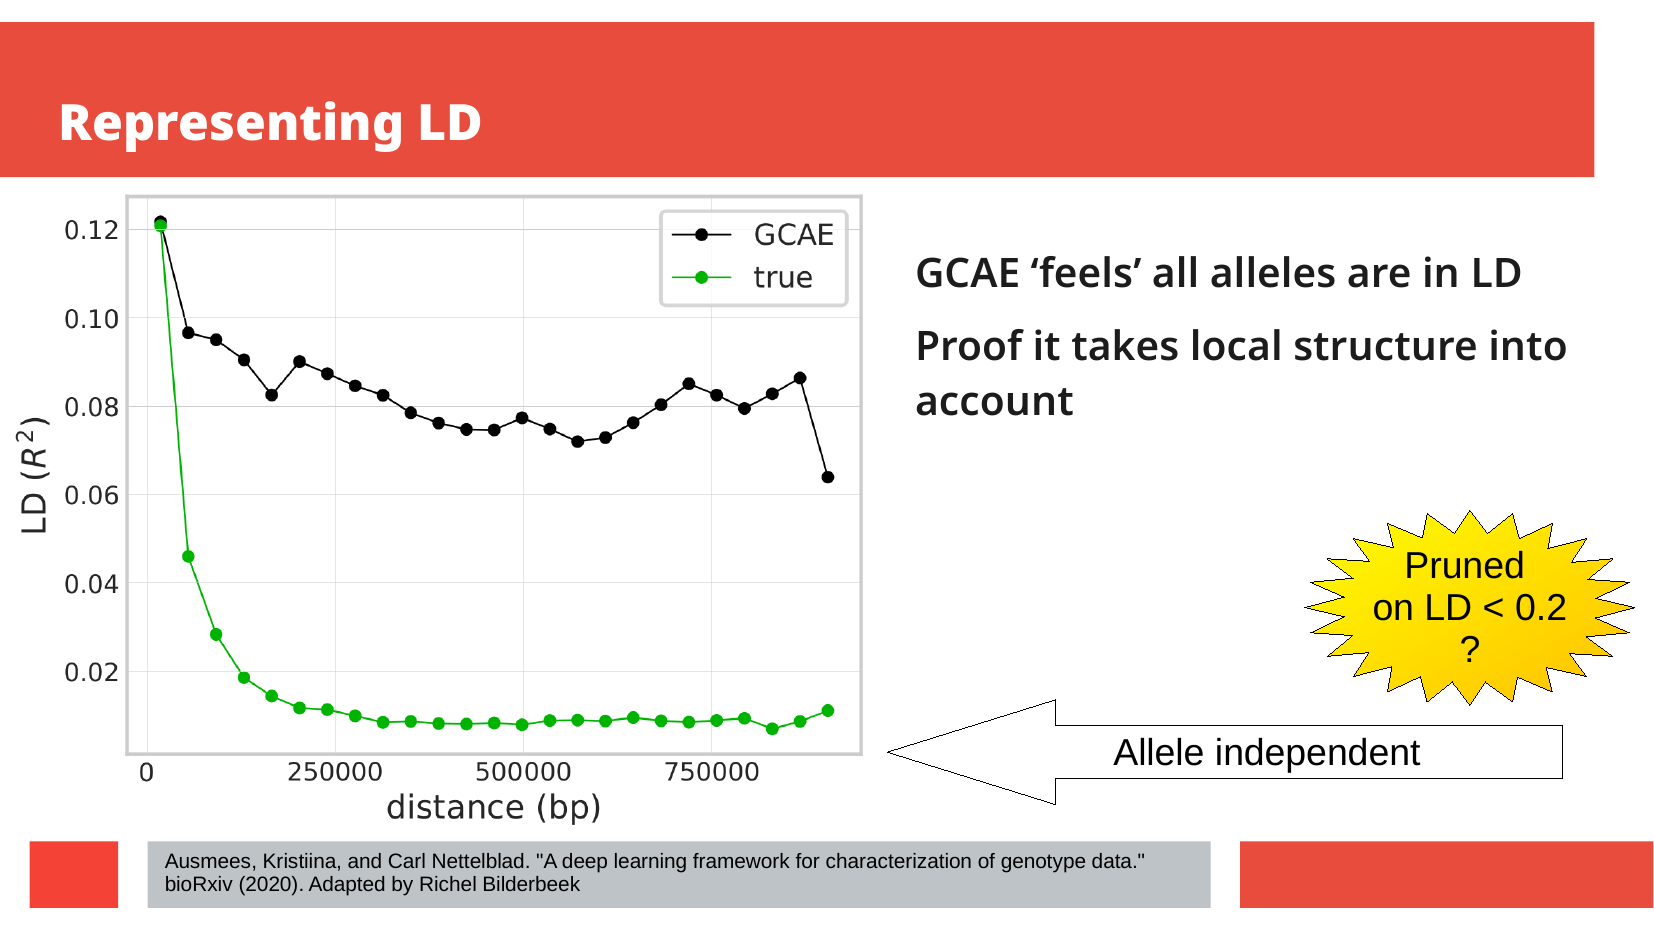

# Representing LD
GCAE ‘feels’ all alleles are in LD
Proof it takes local structure into account
Pruned
on LD < 0.2
?
Allele independent
Ausmees, Kristiina, and Carl Nettelblad. "A deep learning framework for characterization of genotype data." bioRxiv (2020). Adapted by Richel Bilderbeek